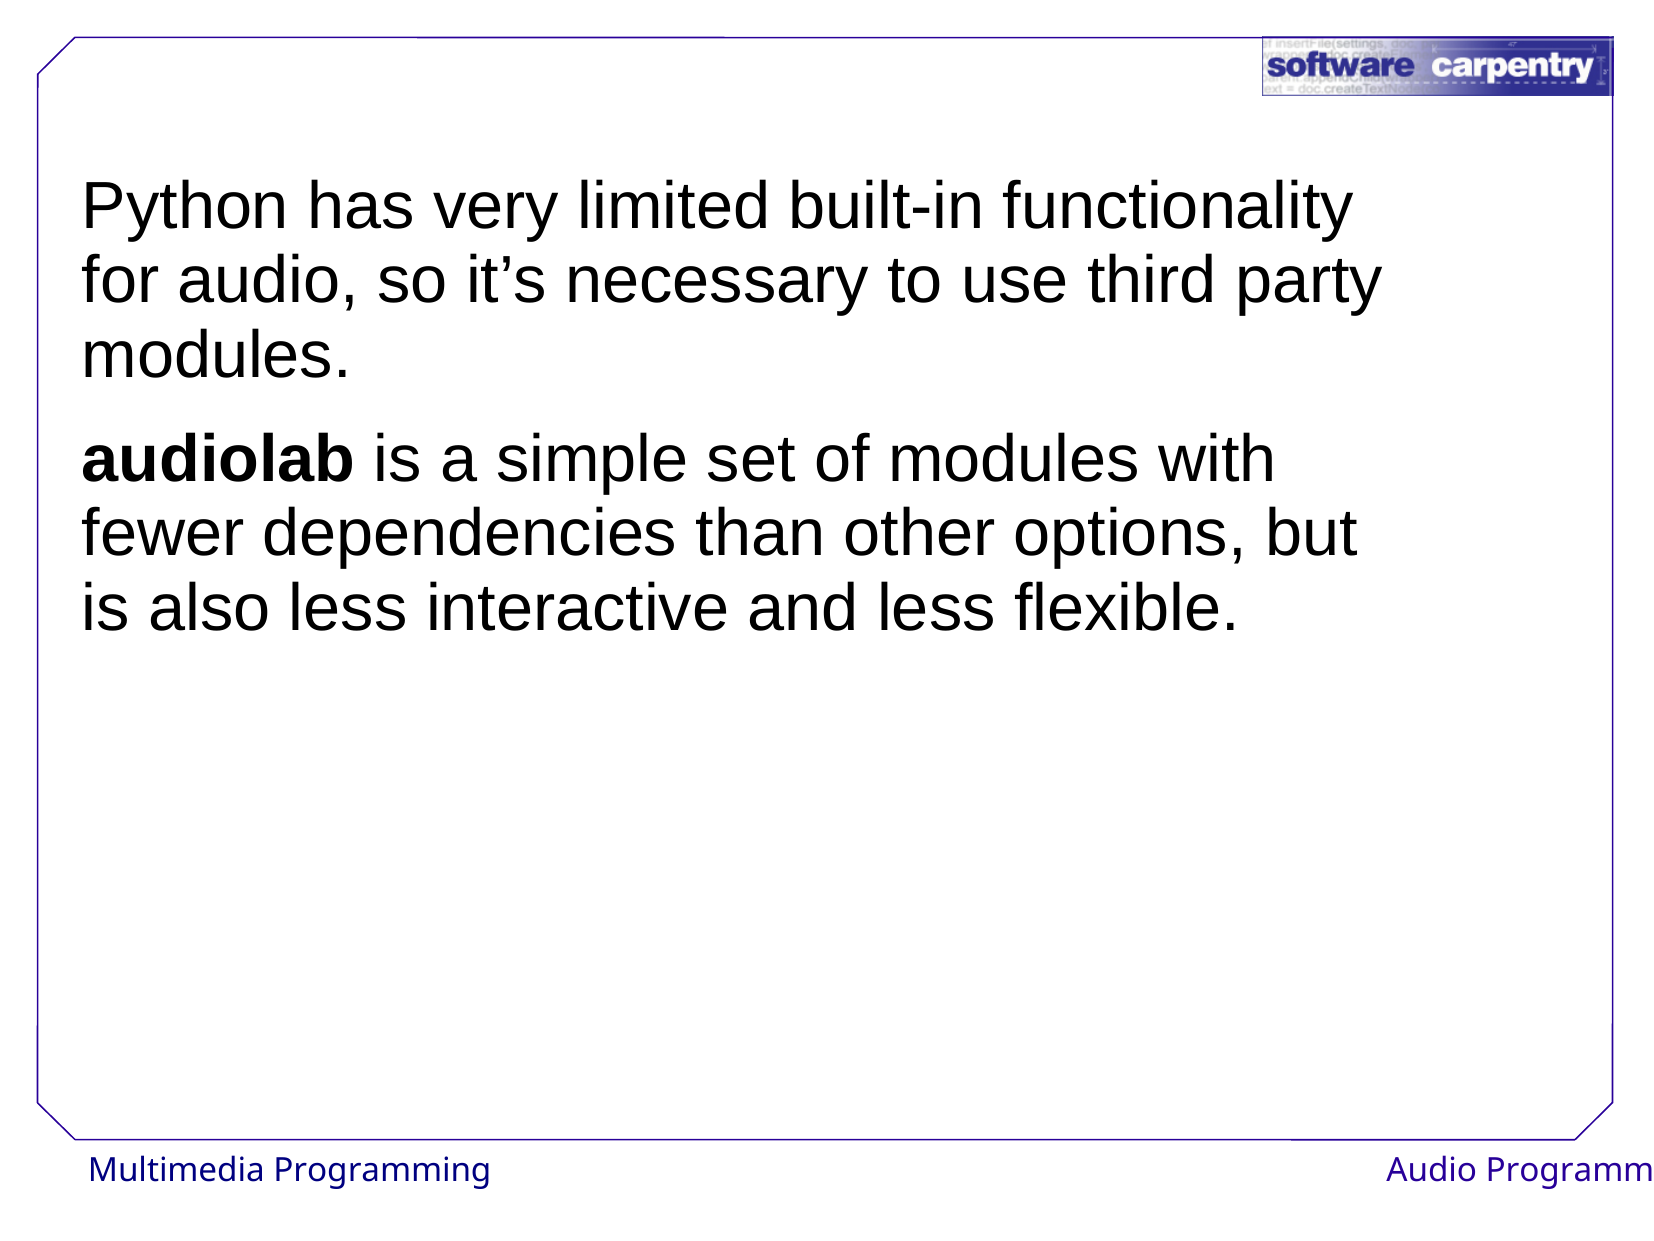

# Python has very limited built-in functionality for audio, so it’s necessary to use third party modules.
audiolab is a simple set of modules with fewer dependencies than other options, but is also less interactive and less flexible.